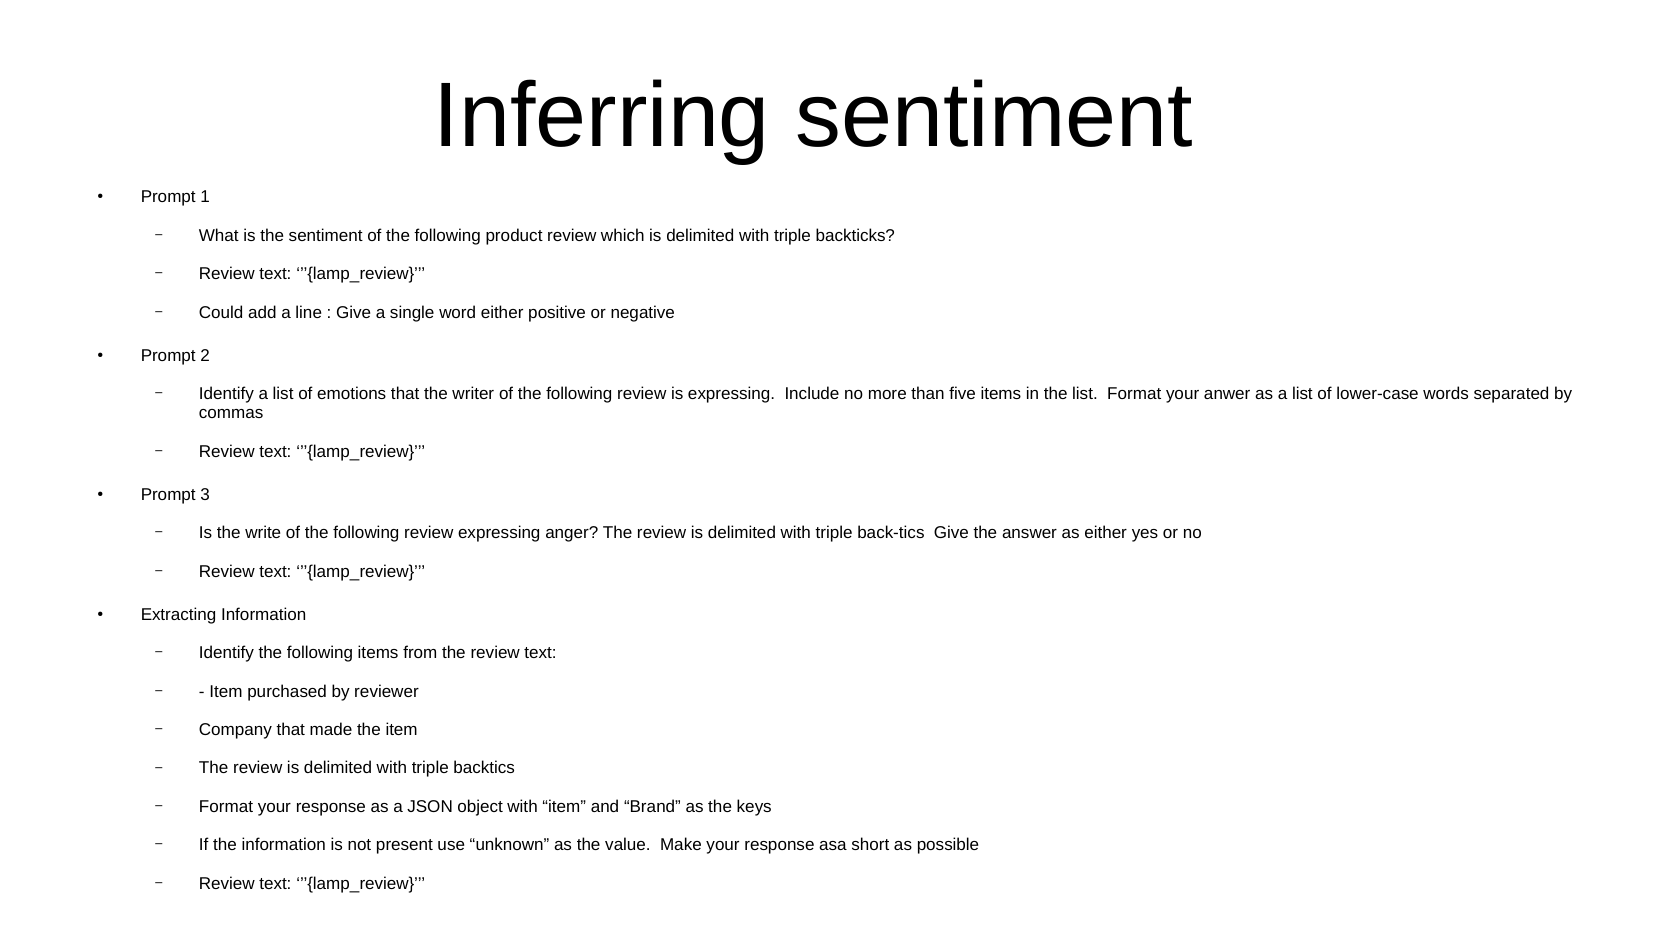

# Inferring sentiment
Prompt 1
What is the sentiment of the following product review which is delimited with triple backticks?
Review text: ‘’’{lamp_review}’’’
Could add a line : Give a single word either positive or negative
Prompt 2
Identify a list of emotions that the writer of the following review is expressing. Include no more than five items in the list. Format your anwer as a list of lower-case words separated by commas
Review text: ‘’’{lamp_review}’’’
Prompt 3
Is the write of the following review expressing anger? The review is delimited with triple back-tics Give the answer as either yes or no
Review text: ‘’’{lamp_review}’’’
Extracting Information
Identify the following items from the review text:
- Item purchased by reviewer
Company that made the item
The review is delimited with triple backtics
Format your response as a JSON object with “item” and “Brand” as the keys
If the information is not present use “unknown” as the value. Make your response asa short as possible
Review text: ‘’’{lamp_review}’’’